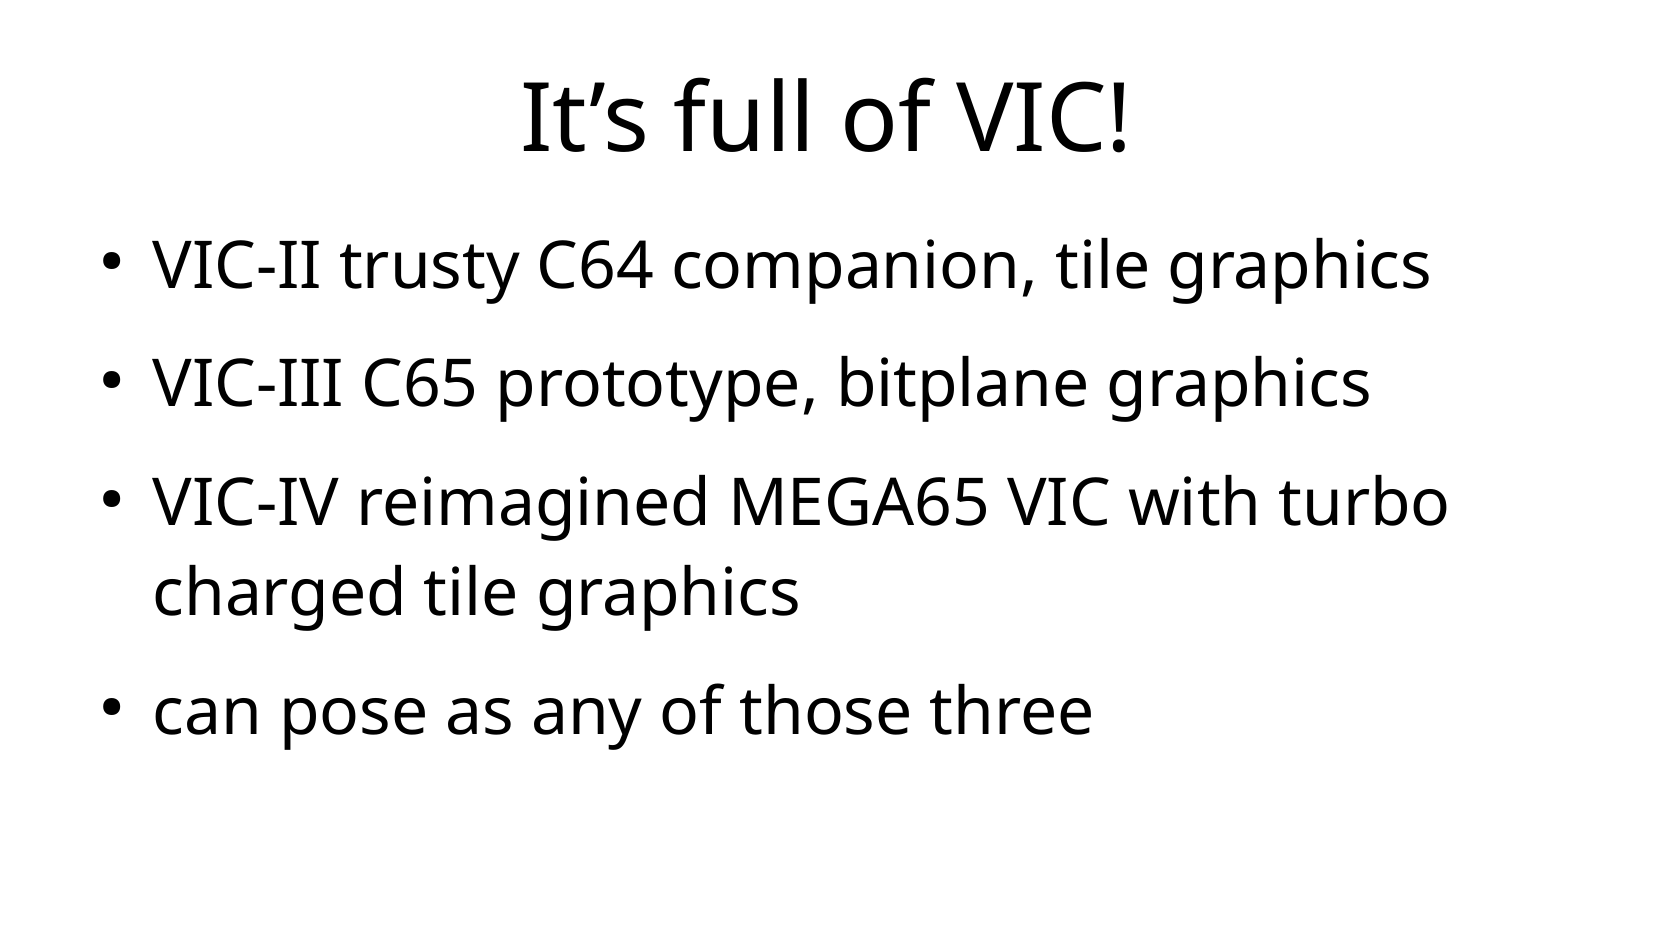

# It’s full of VIC!
VIC-II trusty C64 companion, tile graphics
VIC-III C65 prototype, bitplane graphics
VIC-IV reimagined MEGA65 VIC with turbo charged tile graphics
can pose as any of those three